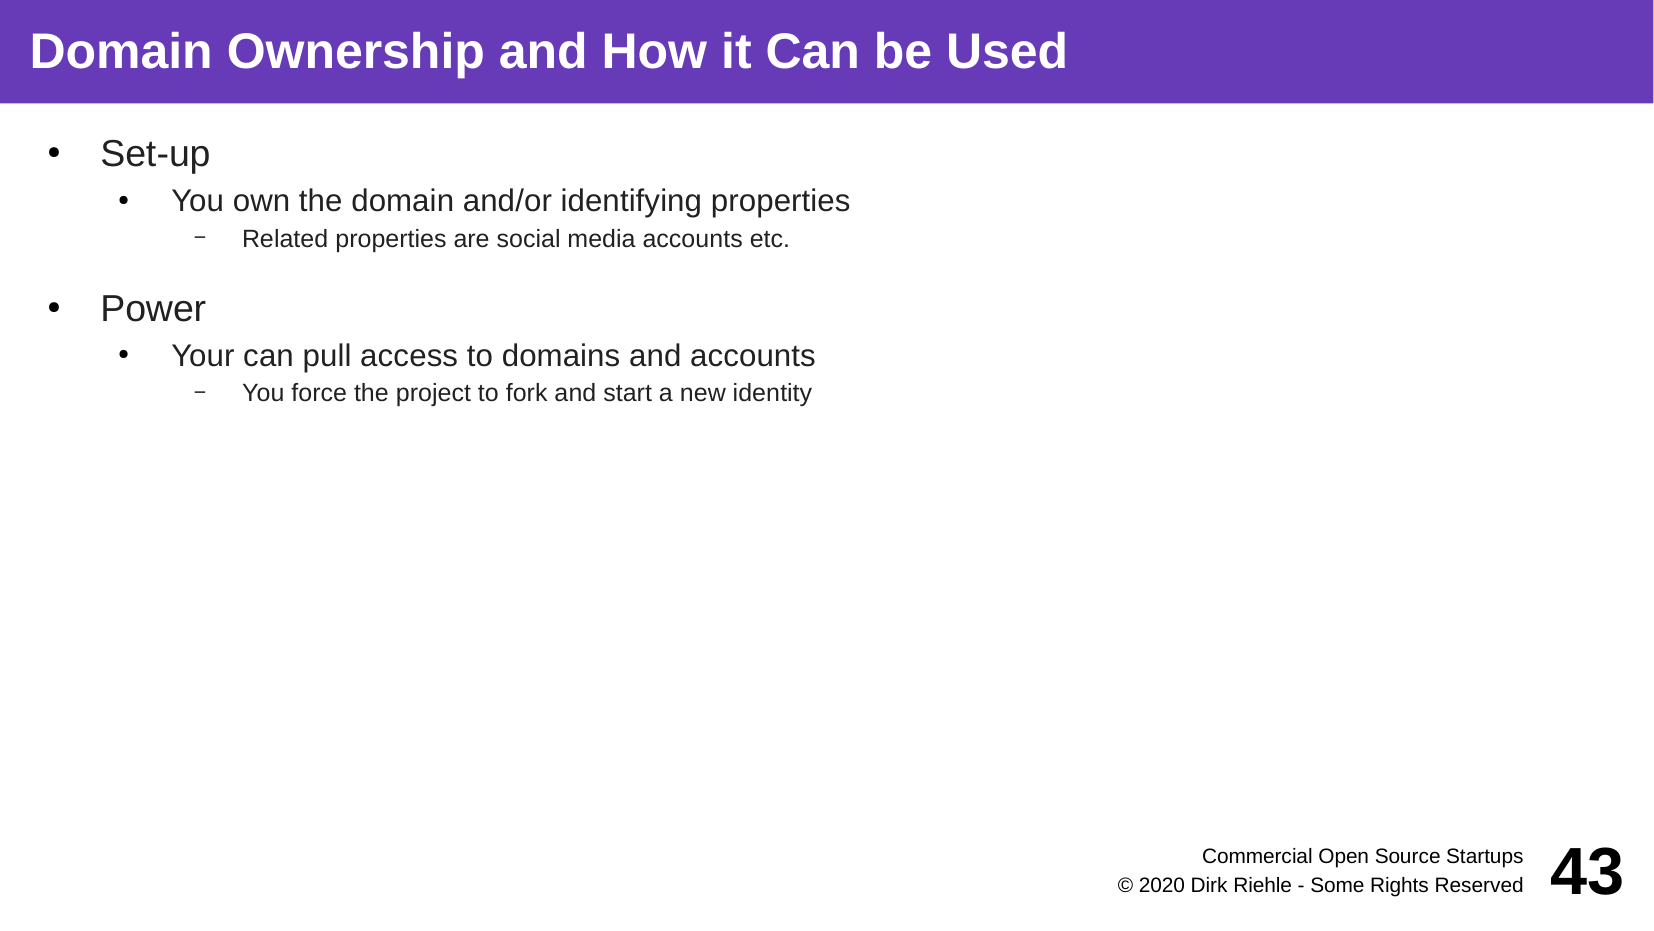

# Domain Ownership and How it Can be Used
Set-up
You own the domain and/or identifying properties
Related properties are social media accounts etc.
Power
Your can pull access to domains and accounts
You force the project to fork and start a new identity
Commercial Open Source Startups
43
© 2020 Dirk Riehle - Some Rights Reserved